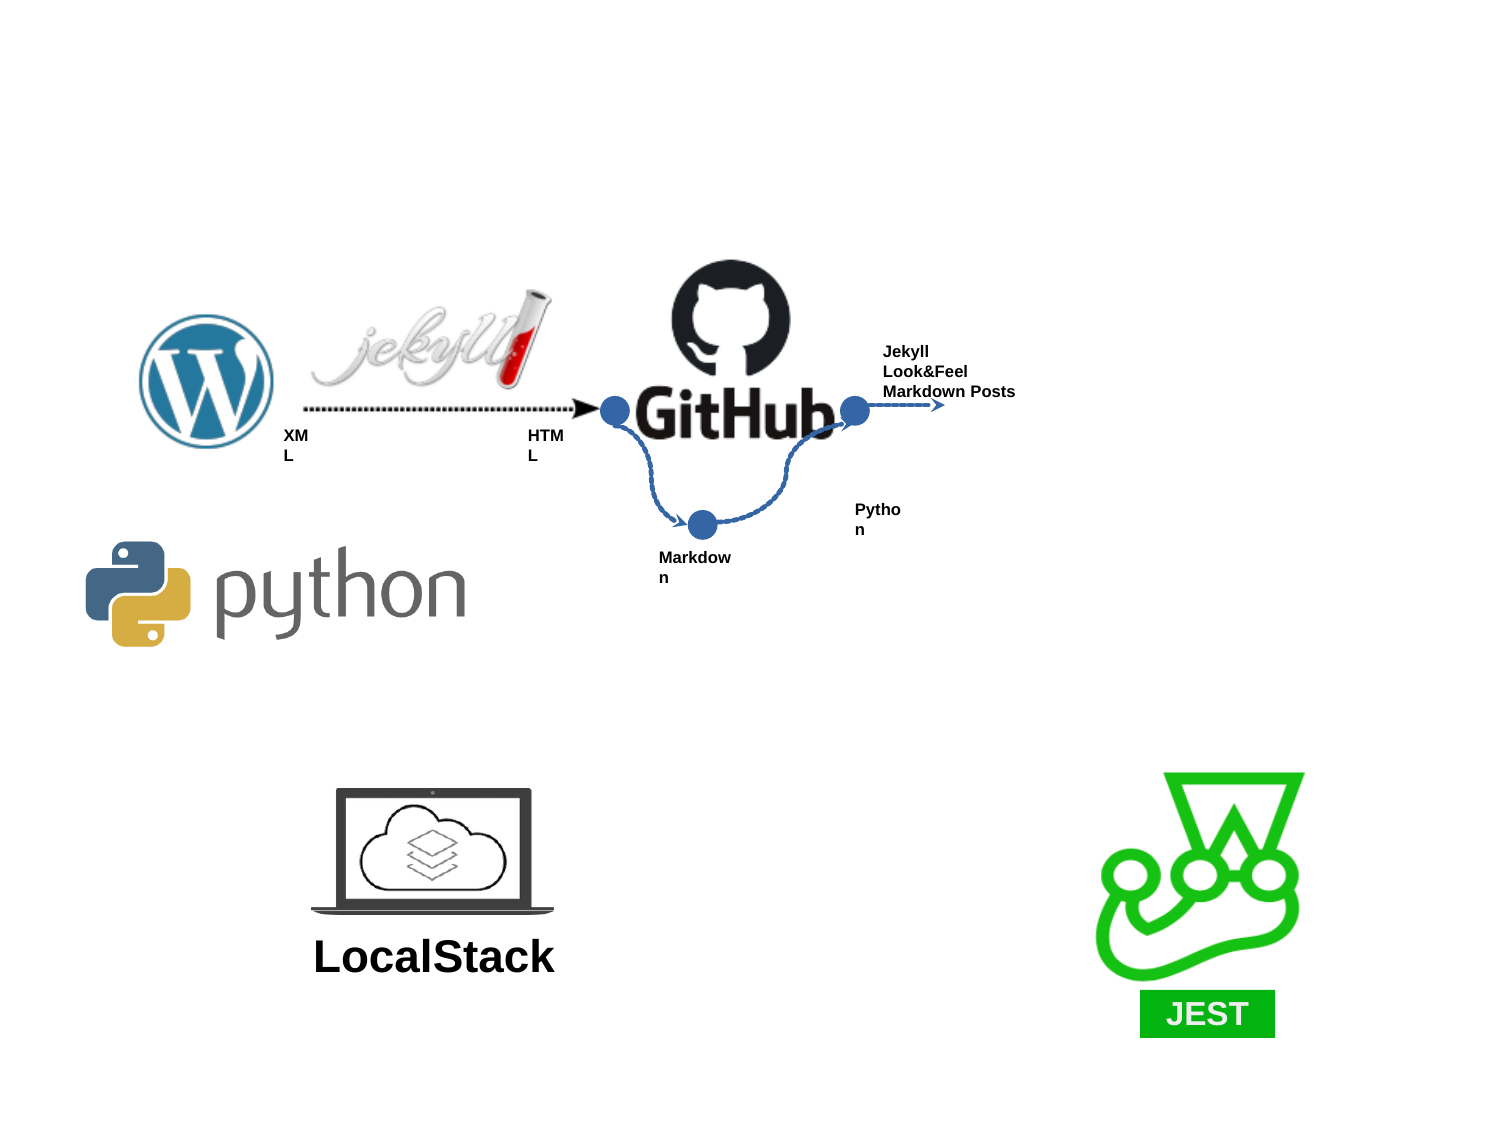

Jekyll Look&Feel
Markdown Posts
XML
HTML
Python
Markdown
LocalStack
JEST